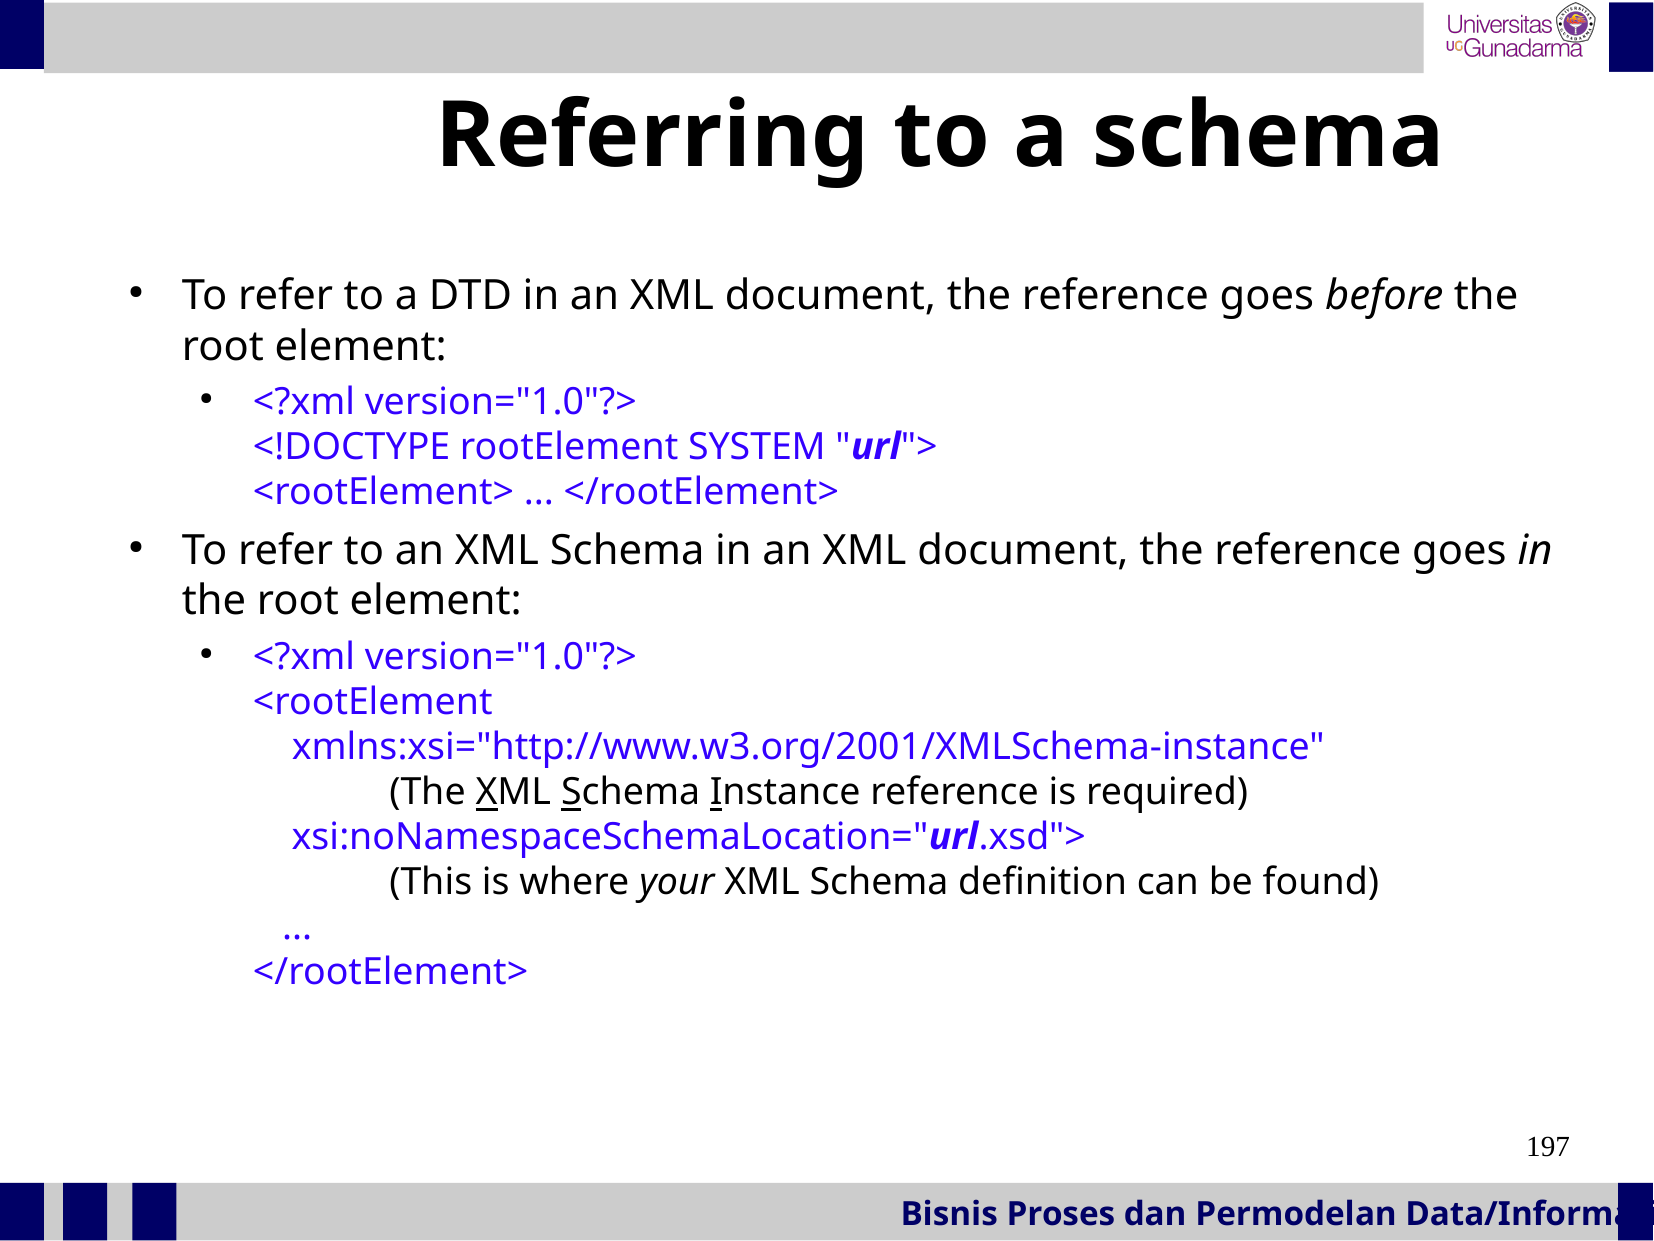

# Referring to a schema
To refer to a DTD in an XML document, the reference goes before the root element:
<?xml version="1.0"?>
<!DOCTYPE rootElement SYSTEM "url">
<rootElement> ... </rootElement>
To refer to an XML Schema in an XML document, the reference goes in the root element:
<?xml version="1.0"?>
<rootElement
 xmlns:xsi="http://www.w3.org/2001/XMLSchema-instance"
 (The XML Schema Instance reference is required)
 xsi:noNamespaceSchemaLocation="url.xsd">
 (This is where your XML Schema definition can be found)
 ...
</rootElement>
197